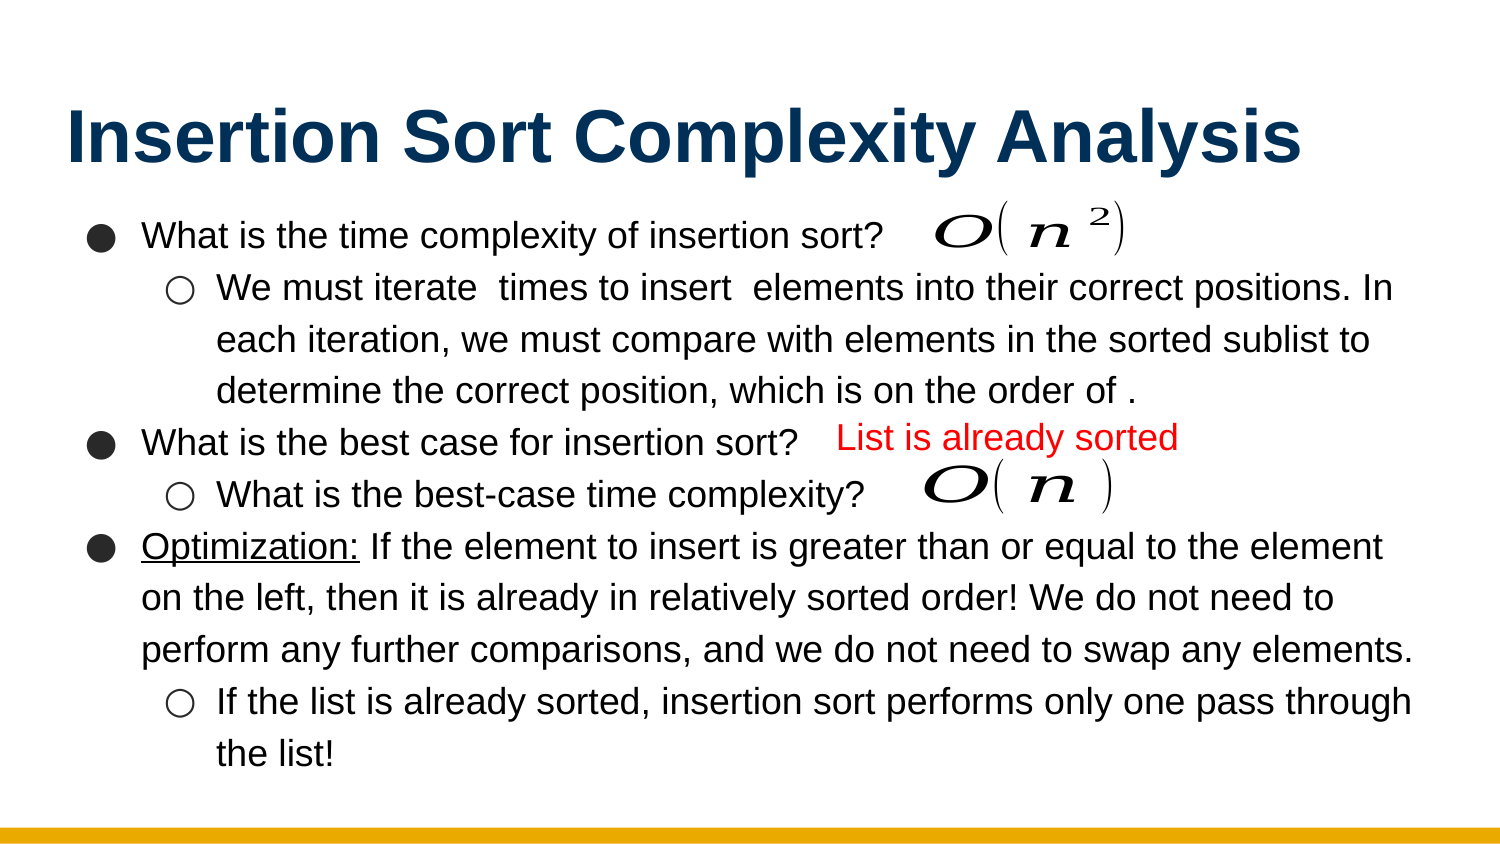

# Insertion Sort Complexity Analysis
What is the time complexity of insertion sort?
We must iterate times to insert elements into their correct positions. In each iteration, we must compare with elements in the sorted sublist to determine the correct position, which is on the order of .
What is the best case for insertion sort?
What is the best-case time complexity?
Optimization: If the element to insert is greater than or equal to the element on the left, then it is already in relatively sorted order! We do not need to perform any further comparisons, and we do not need to swap any elements.
If the list is already sorted, insertion sort performs only one pass through the list!
List is already sorted